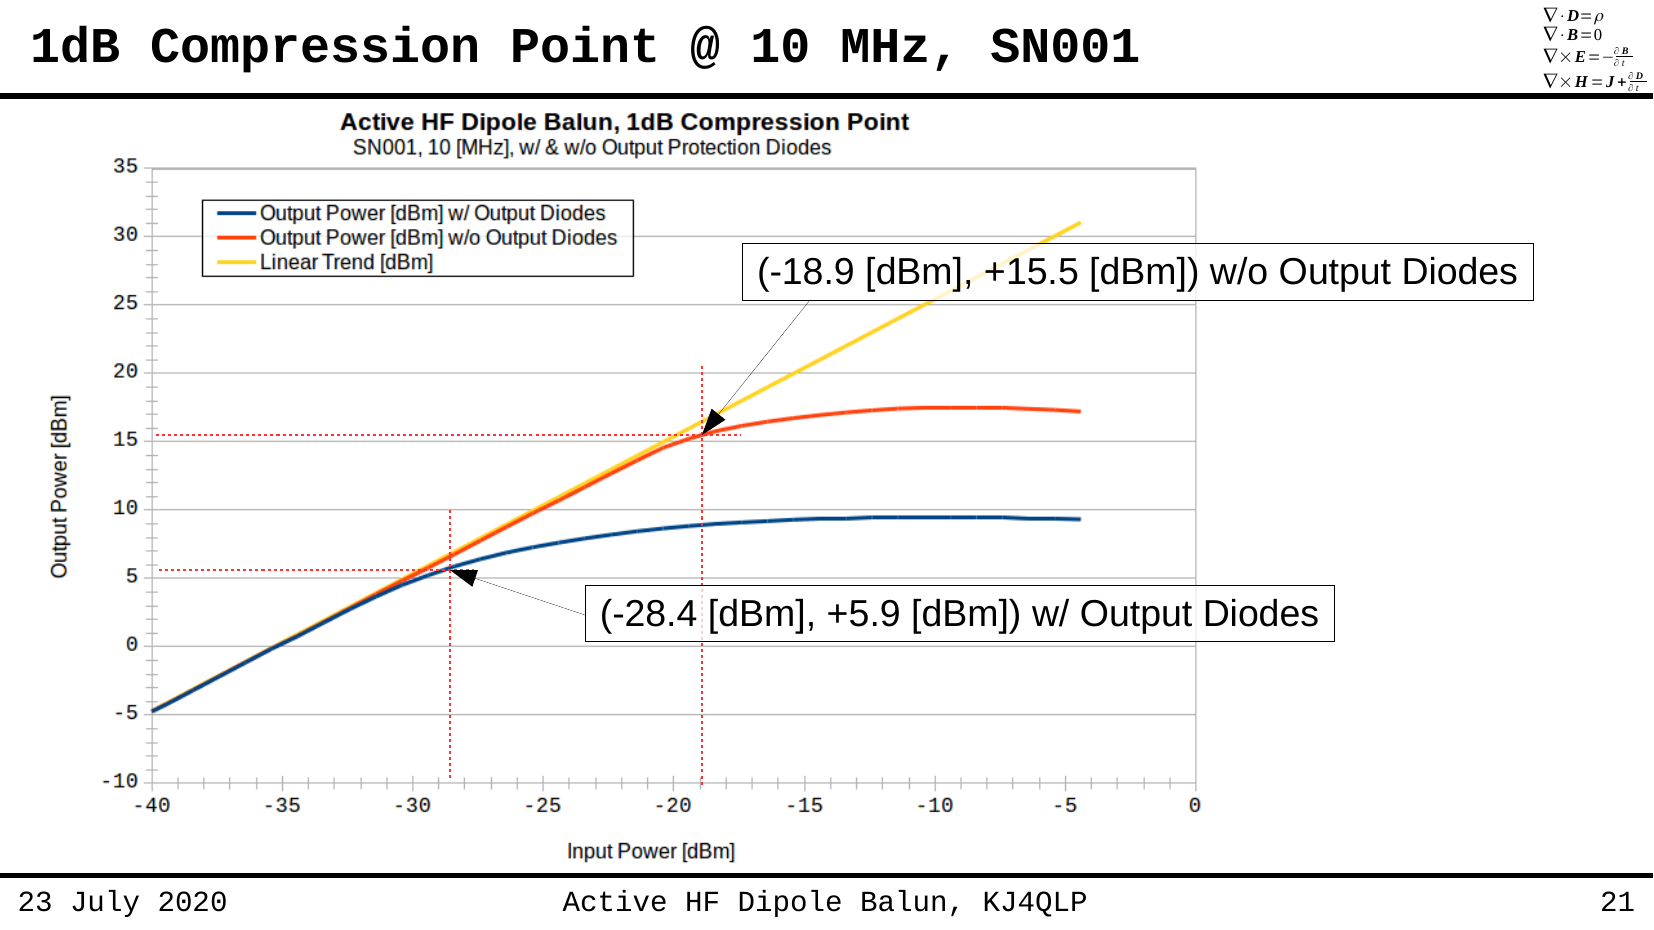

# 1dB Compression Point @ 10 MHz, SN001
(-18.9 [dBm], +15.5 [dBm]) w/o Output Diodes
(-28.4 [dBm], +5.9 [dBm]) w/ Output Diodes
23 July 2020
Active HF Dipole Balun, KJ4QLP
21